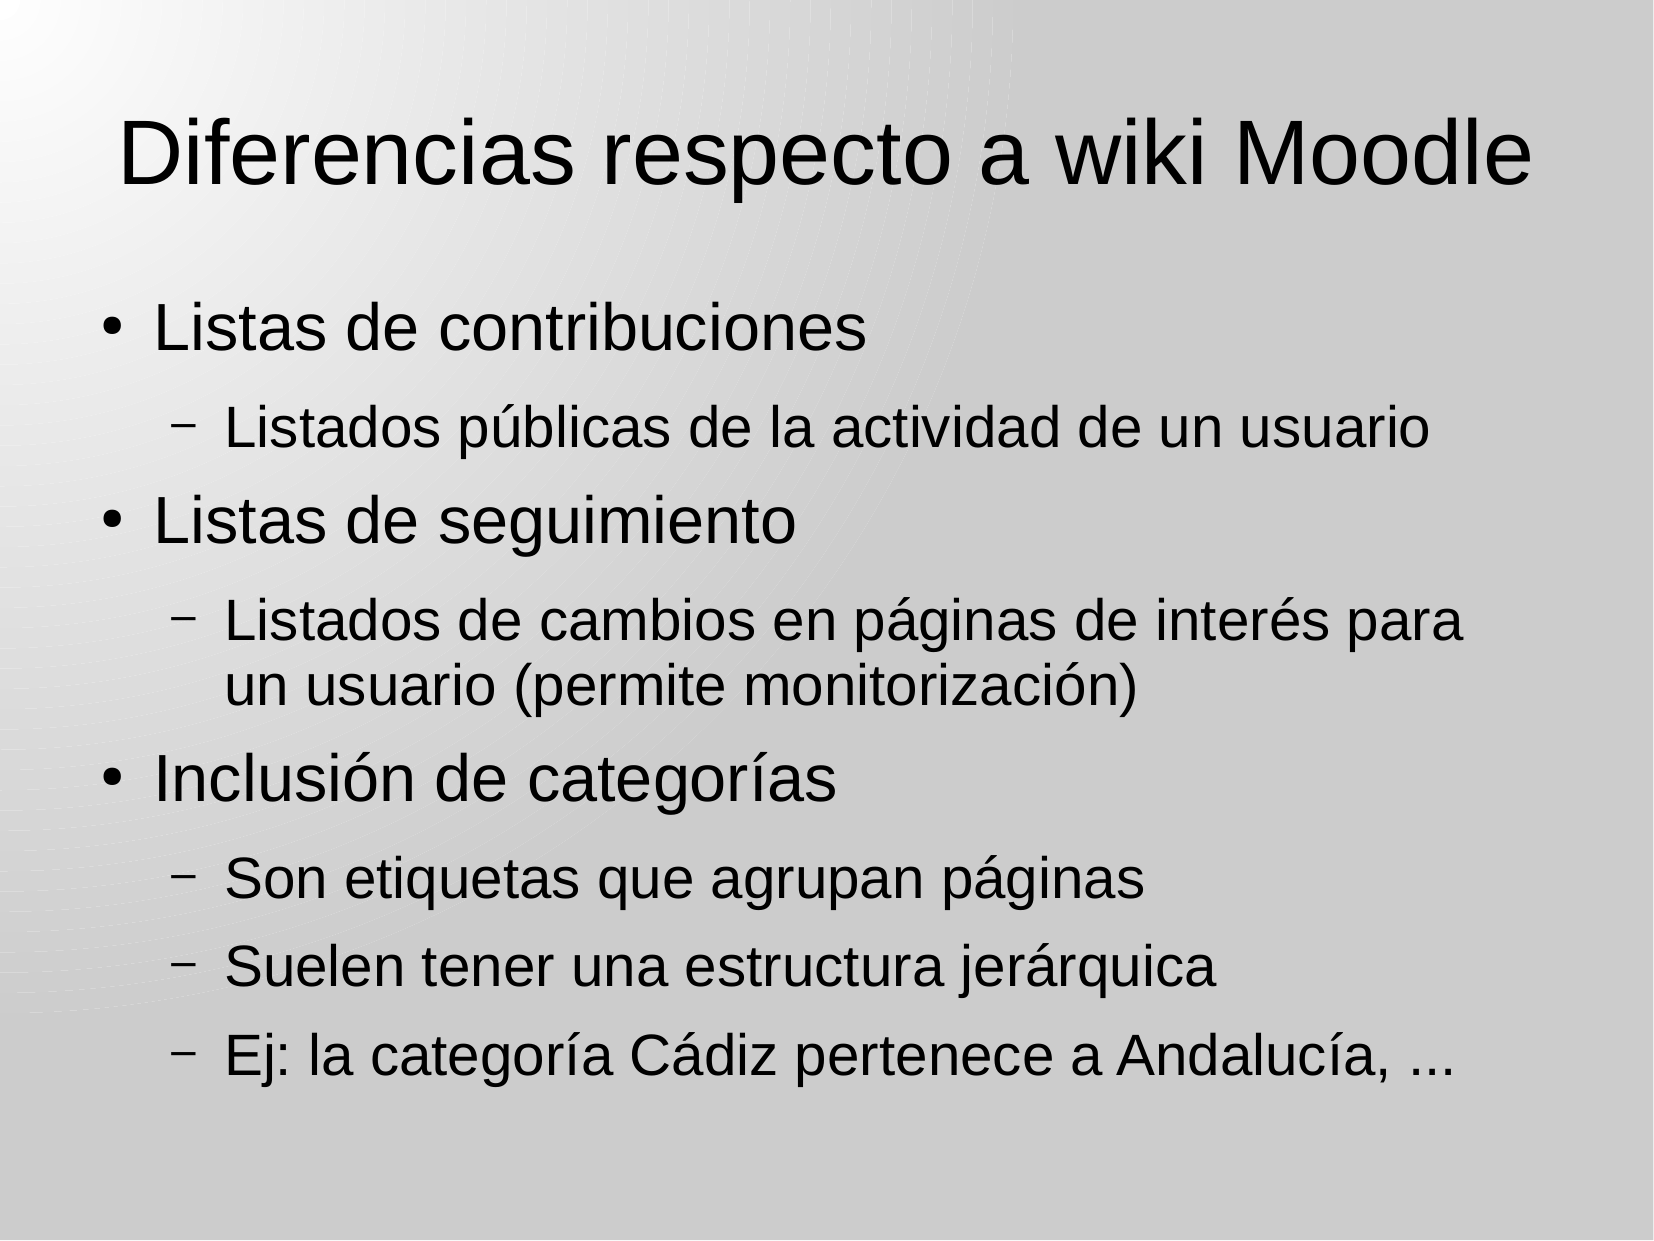

# Diferencias respecto a wiki Moodle
Listas de contribuciones
Listados públicas de la actividad de un usuario
Listas de seguimiento
Listados de cambios en páginas de interés para un usuario (permite monitorización)
Inclusión de categorías
Son etiquetas que agrupan páginas
Suelen tener una estructura jerárquica
Ej: la categoría Cádiz pertenece a Andalucía, ...